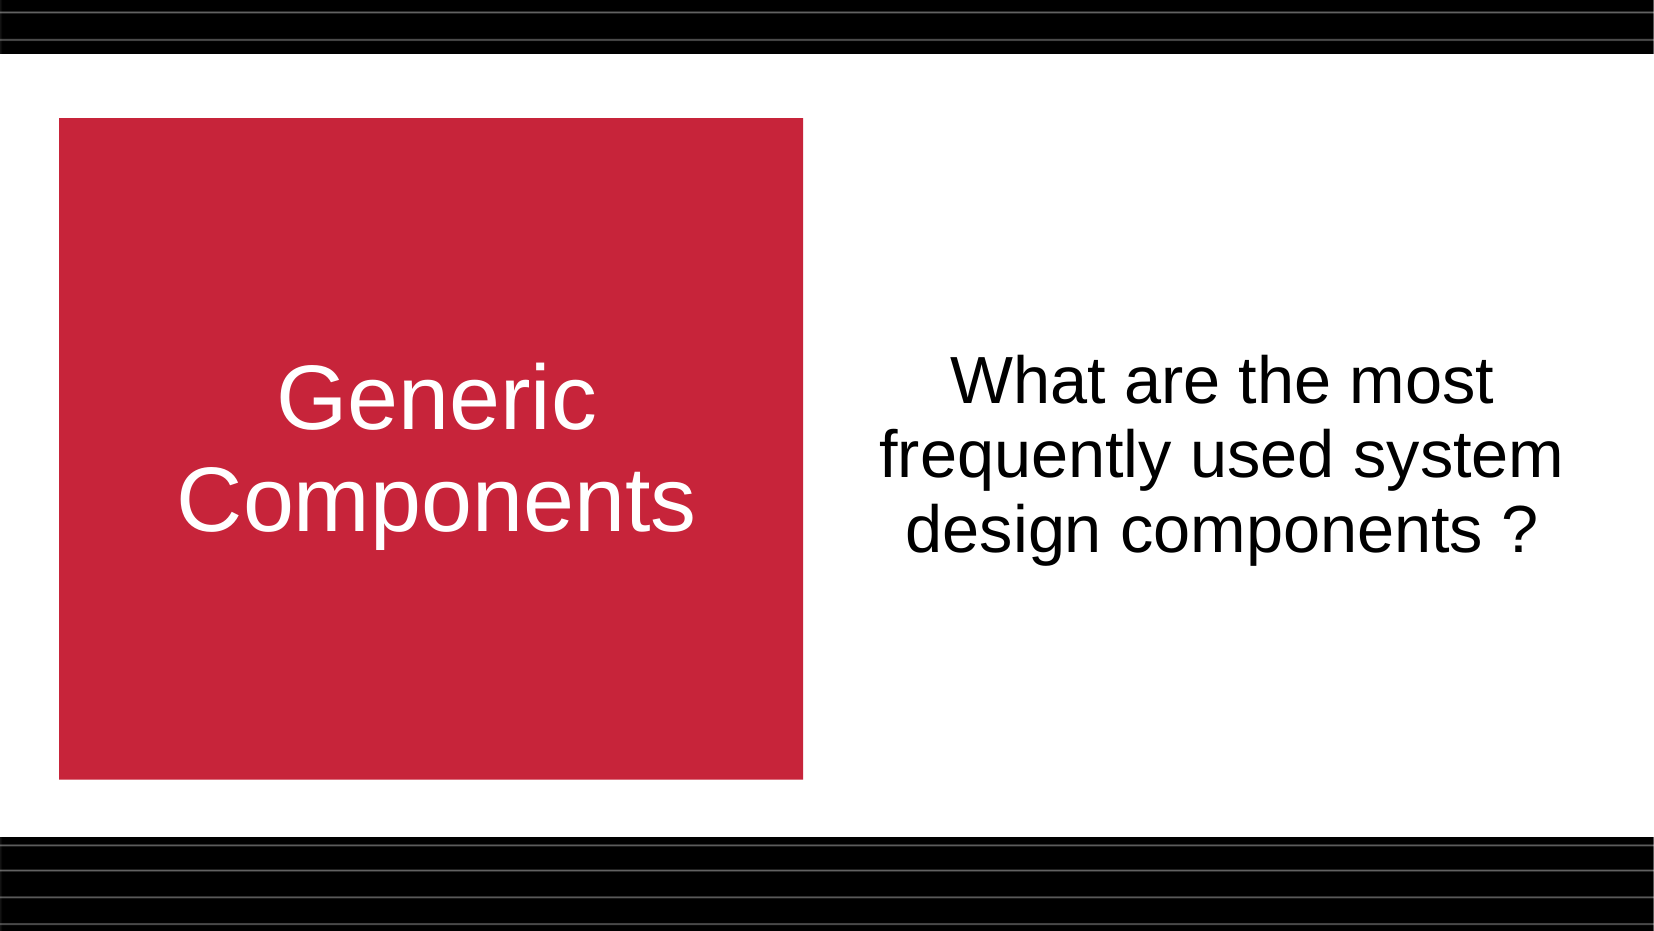

# Generic Components
What are the most frequently used system design components ?